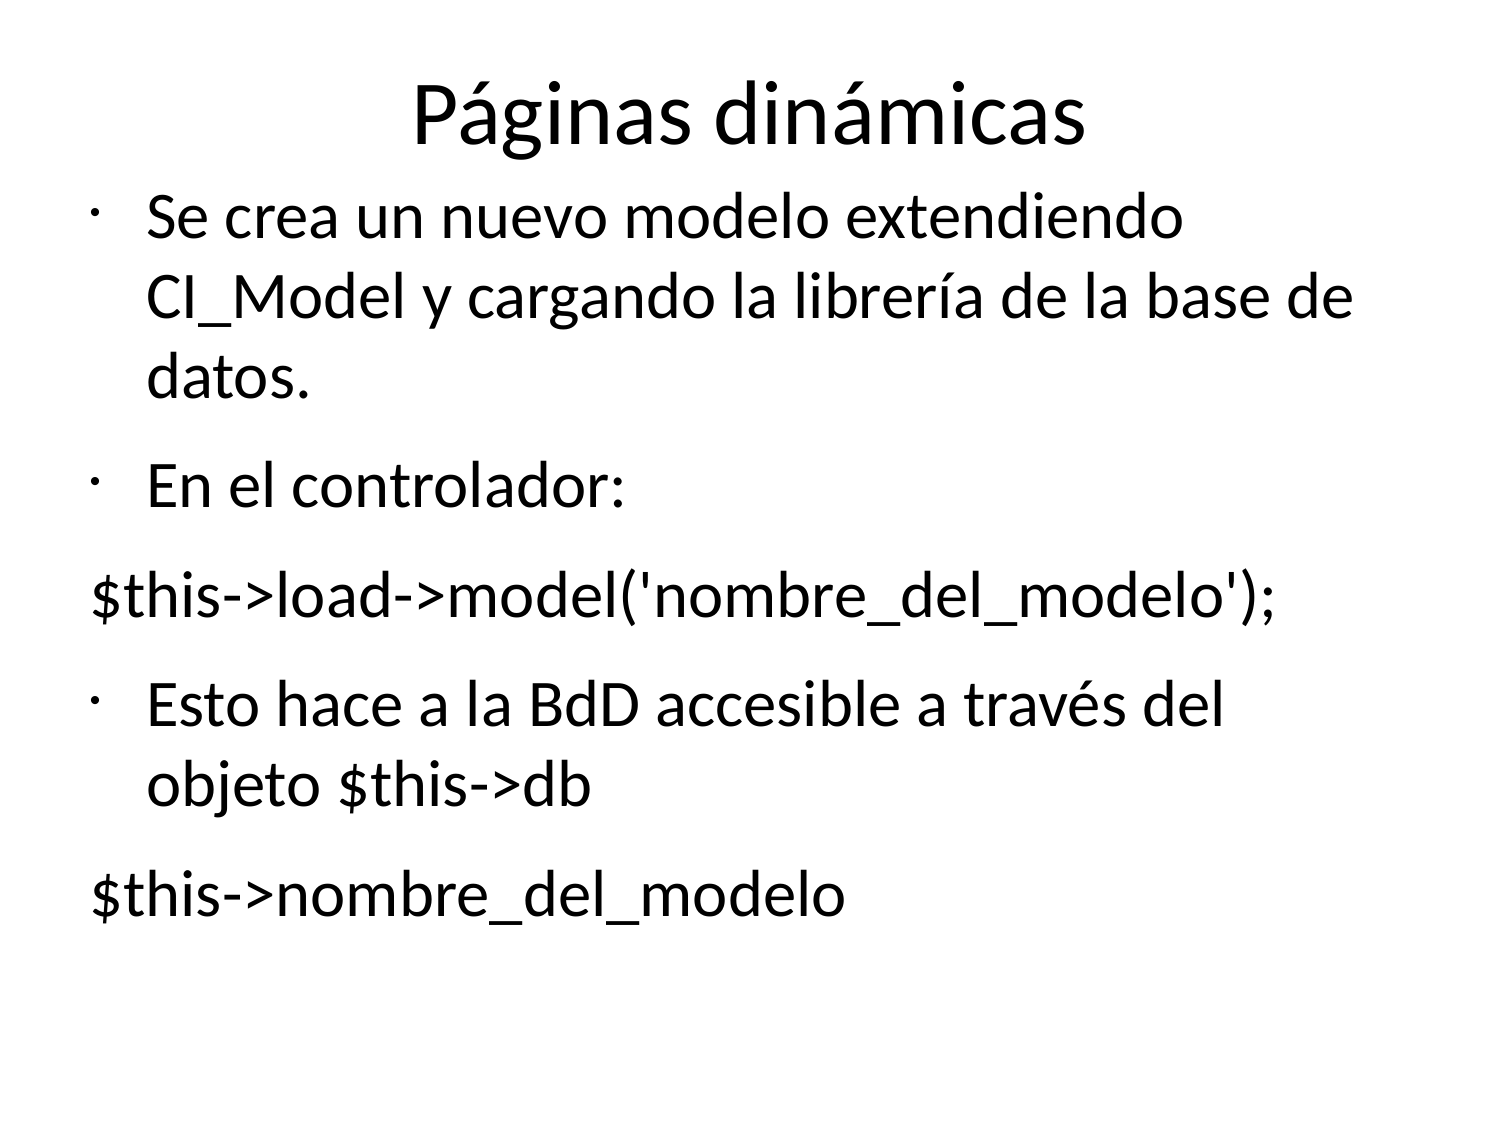

# Páginas dinámicas
Se crea un nuevo modelo extendiendo CI_Model y cargando la librería de la base de datos.
En el controlador:
$this->load->model('nombre_del_modelo');
Esto hace a la BdD accesible a través del objeto $this->db
$this->nombre_del_modelo